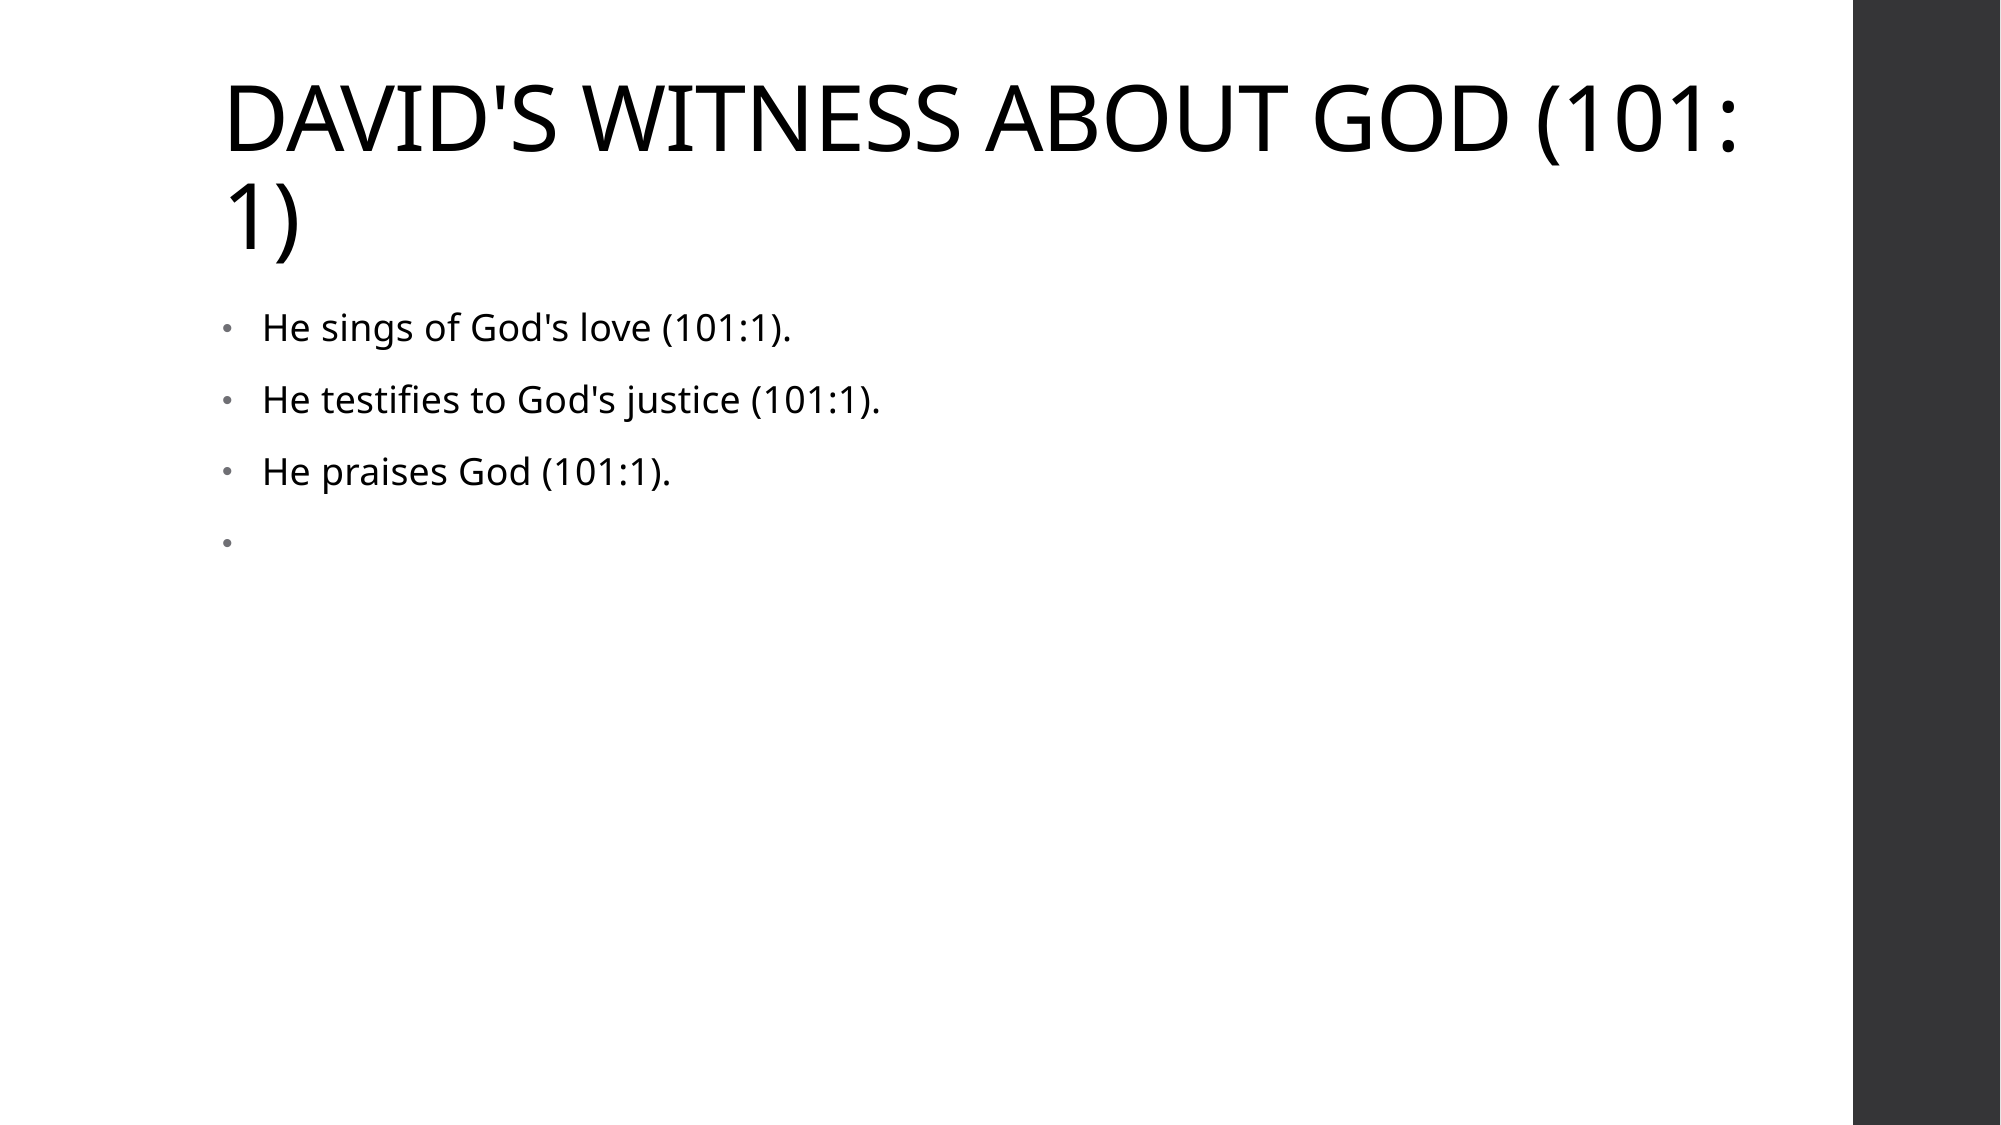

# DAVID'S WITNESS ABOUT GOD (101: 1)
 He sings of God's love (101:1).
 He testifies to God's justice (101:1).
 He praises God (101:1).